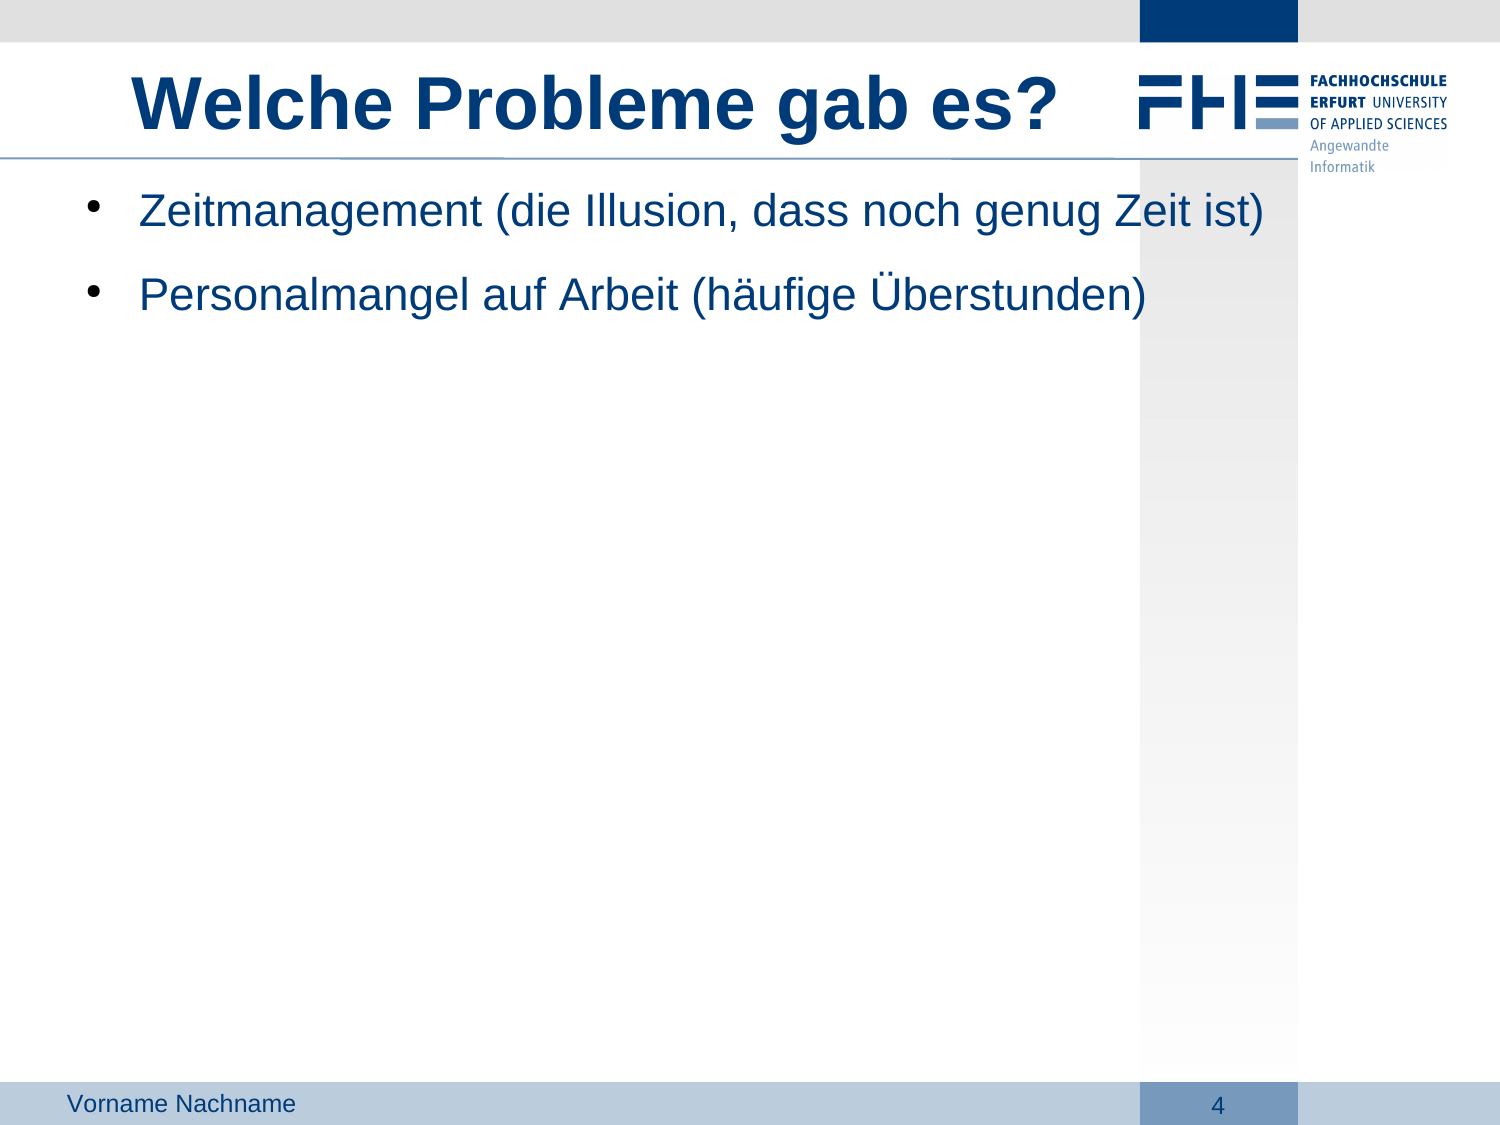

# Welche Probleme gab es?
Zeitmanagement (die Illusion, dass noch genug Zeit ist)
Personalmangel auf Arbeit (häufige Überstunden)